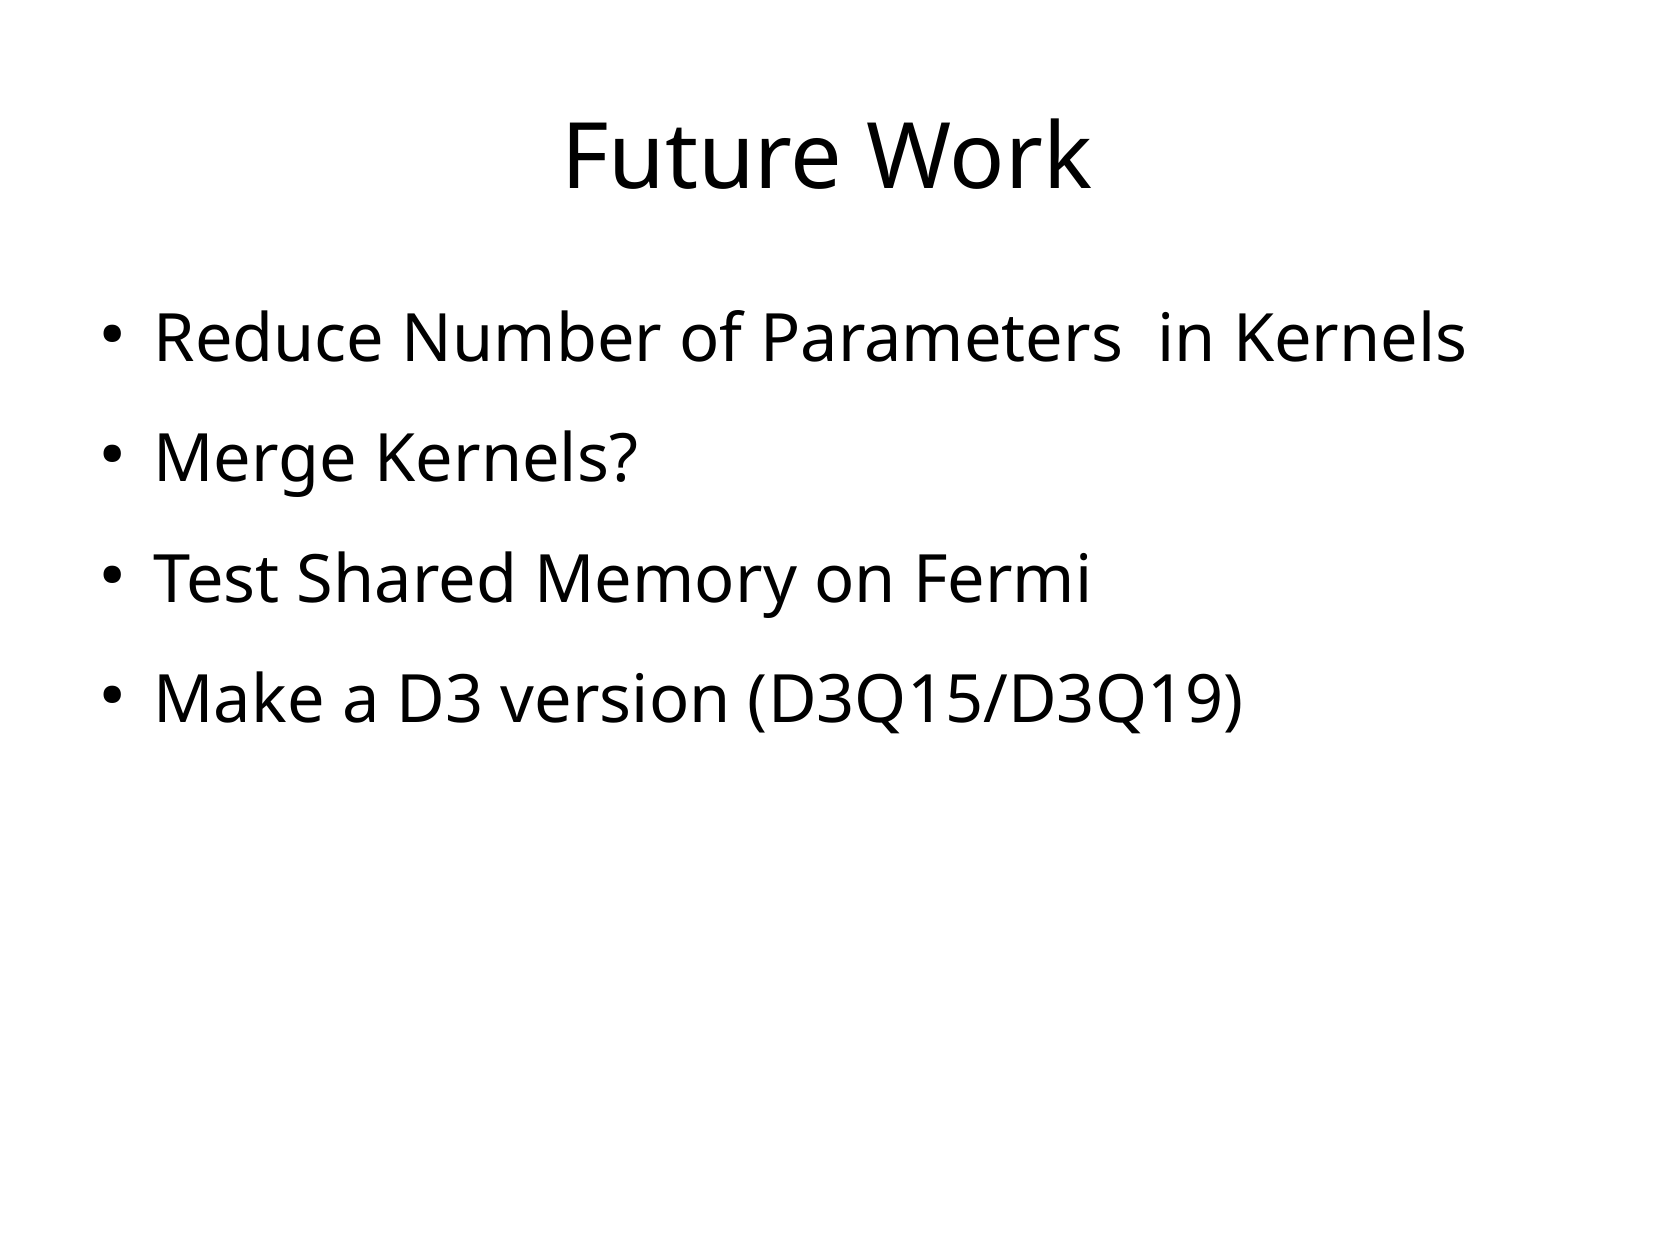

# Future Work
Reduce Number of Parameters in Kernels
Merge Kernels?
Test Shared Memory on Fermi
Make a D3 version (D3Q15/D3Q19)